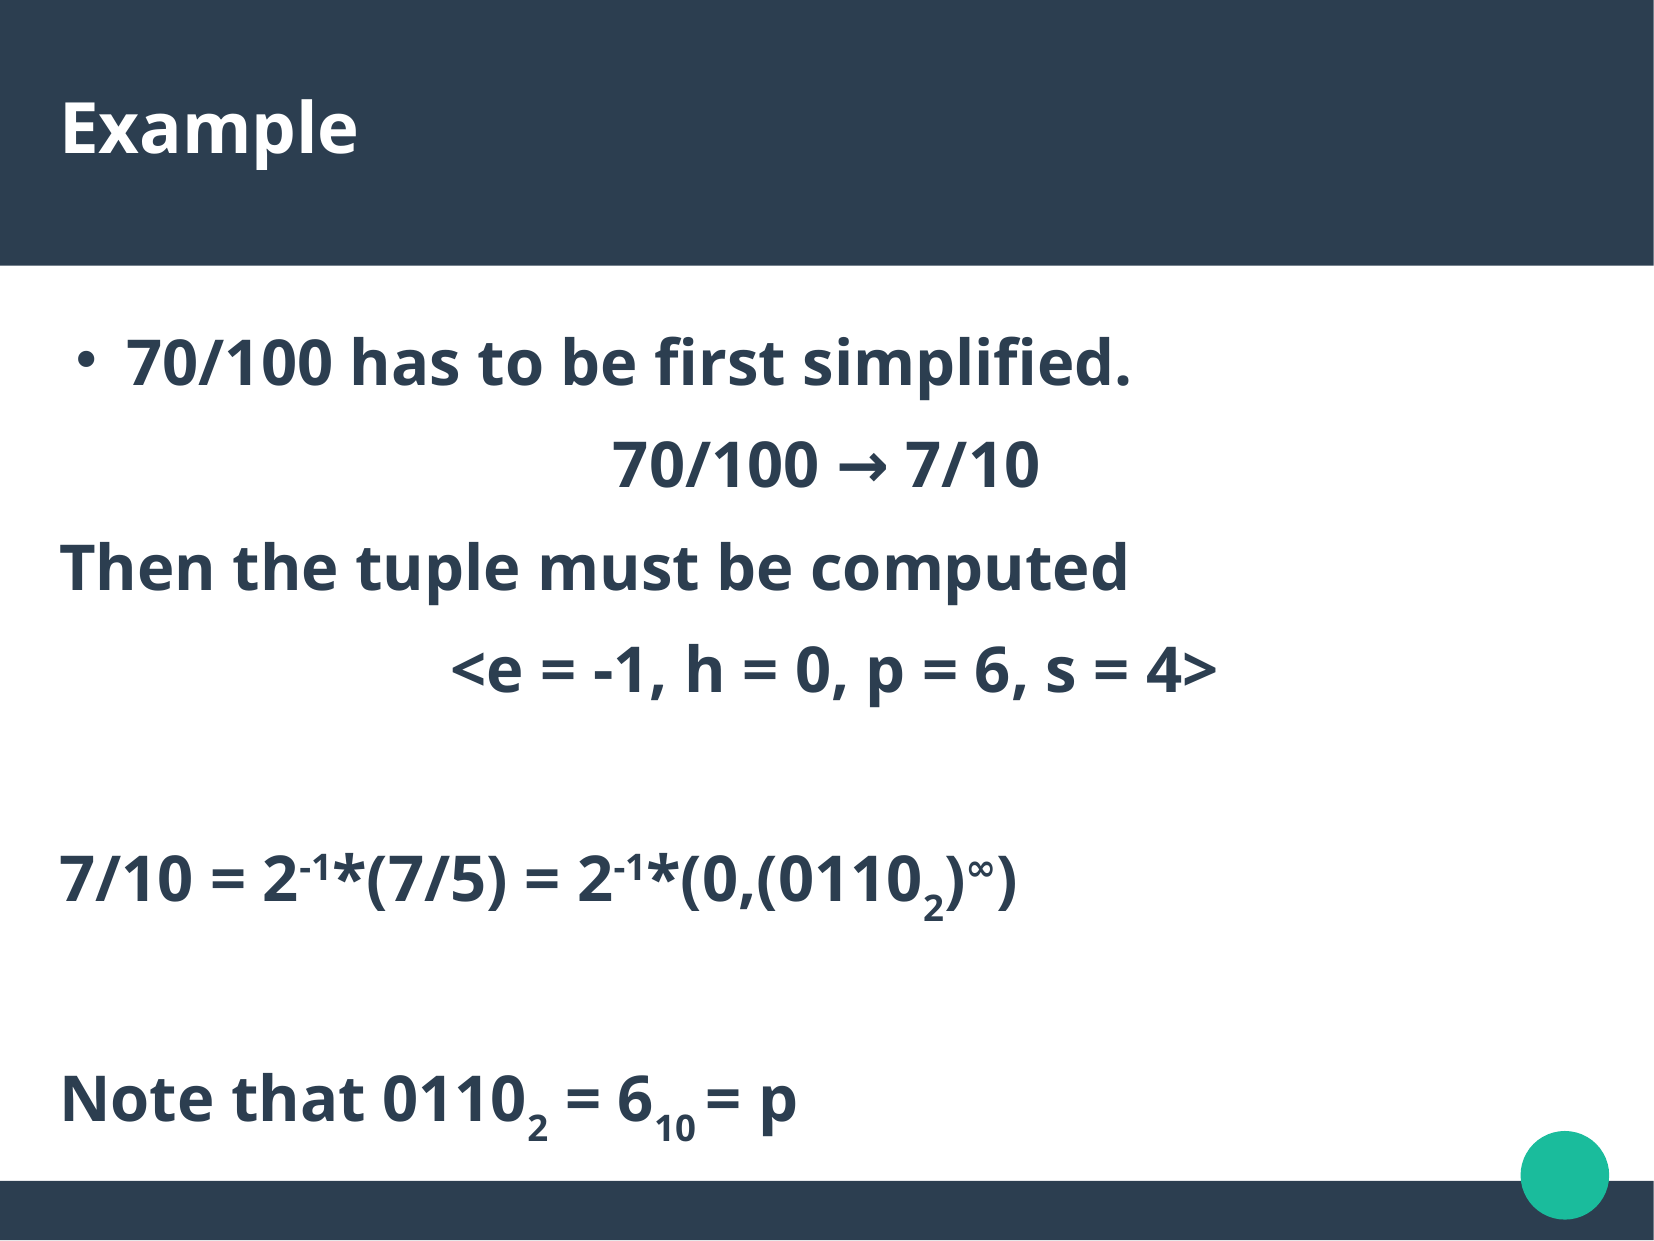

# Example
70/100 has to be first simplified.
70/100 → 7/10
Then the tuple must be computed
 <e = -1, h = 0, p = 6, s = 4>
7/10 = 2-1*(7/5) = 2-1*(0,(01102)∞)
Note that 01102 = 610 = p